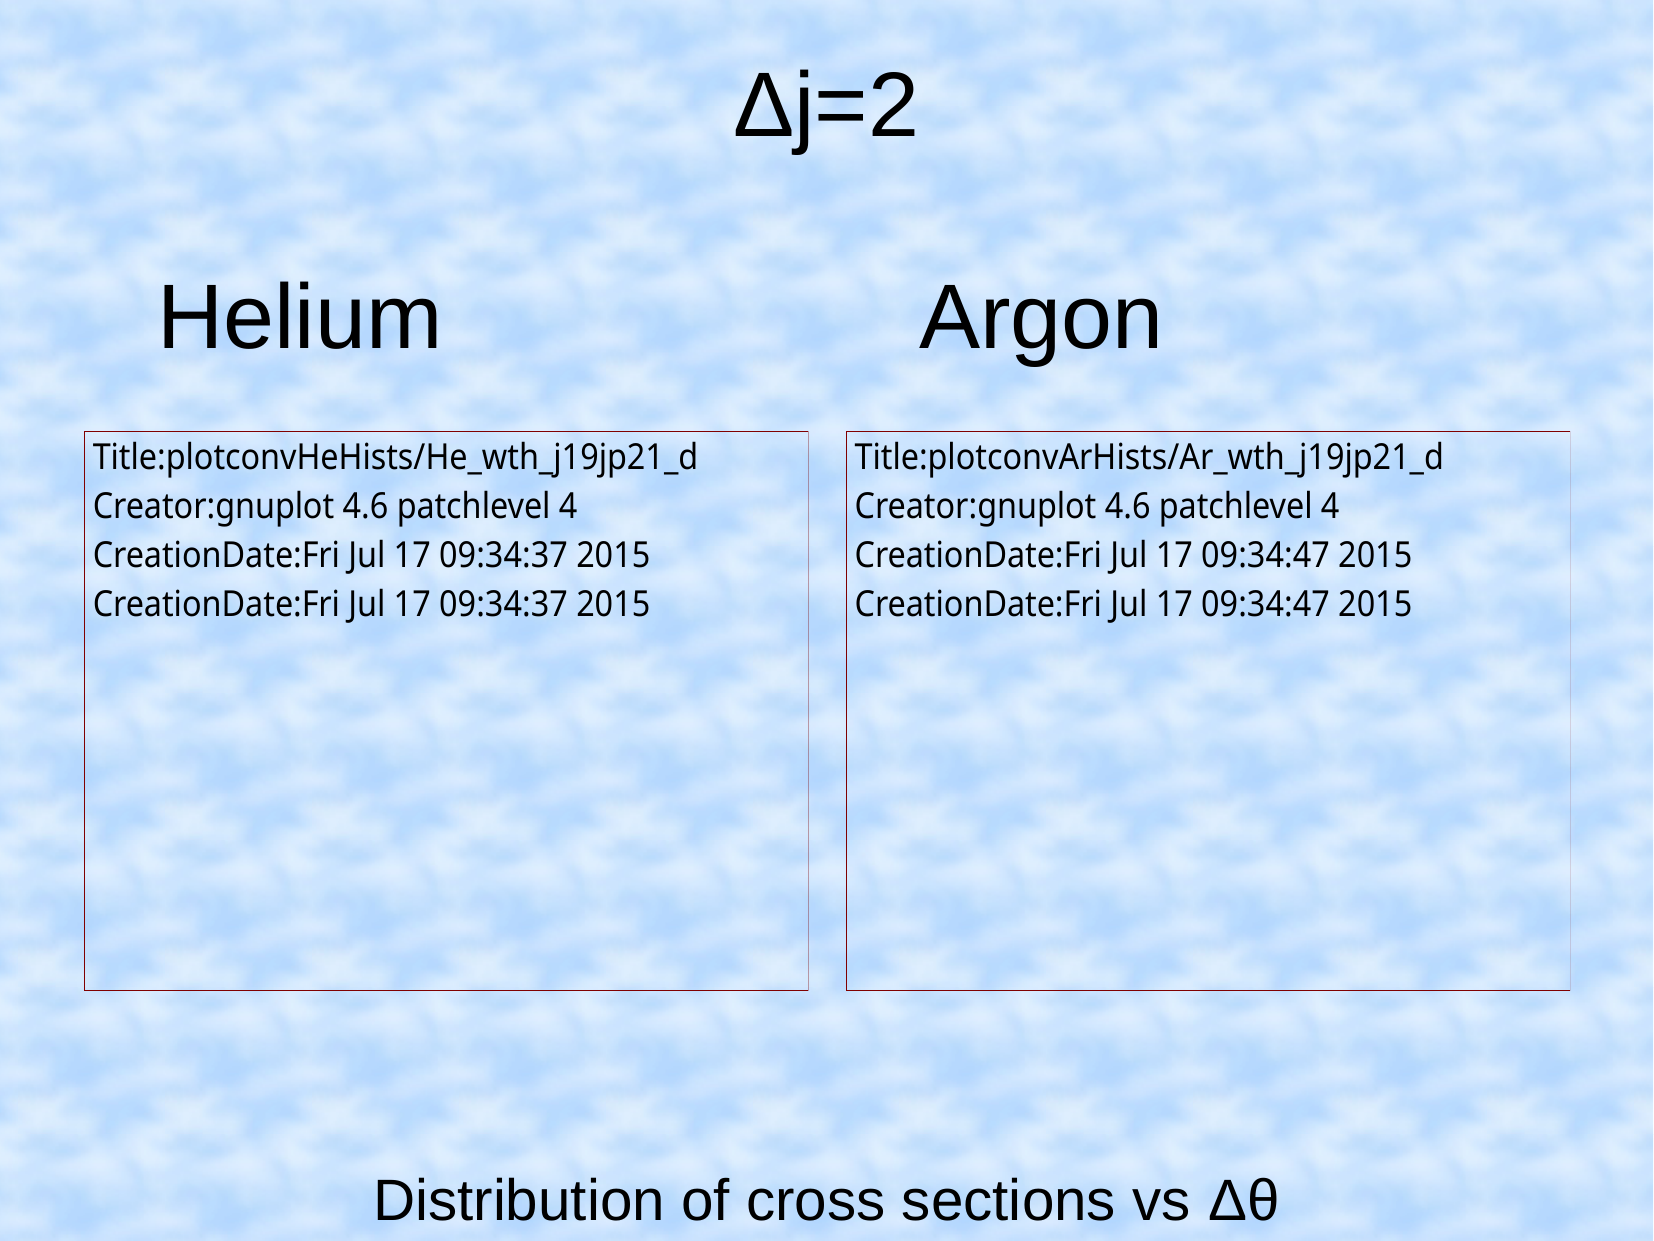

Δj=2
# Helium
Argon
Distribution of cross sections vs Δθ